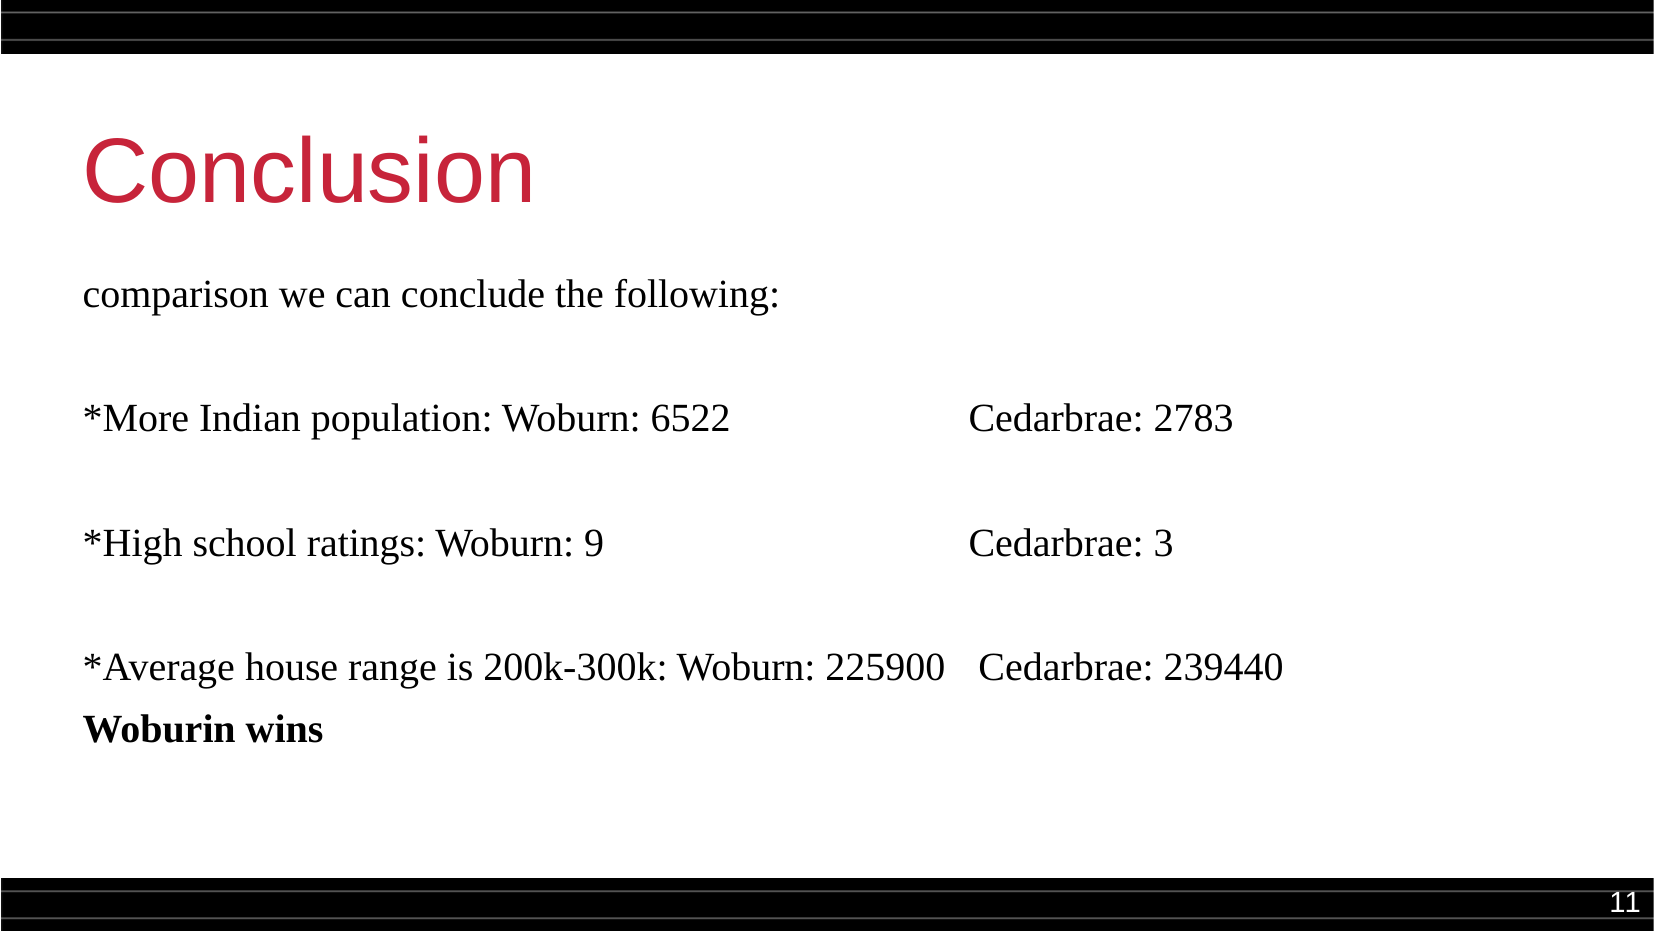

# Conclusion
comparison we can conclude the following:
*More Indian population: Woburn: 6522		 				Cedarbrae: 2783
*High school ratings: Woburn: 9					 		 		Cedarbrae: 3
*Average house range is 200k-300k: Woburn: 225900	 Cedarbrae: 239440
Woburin wins